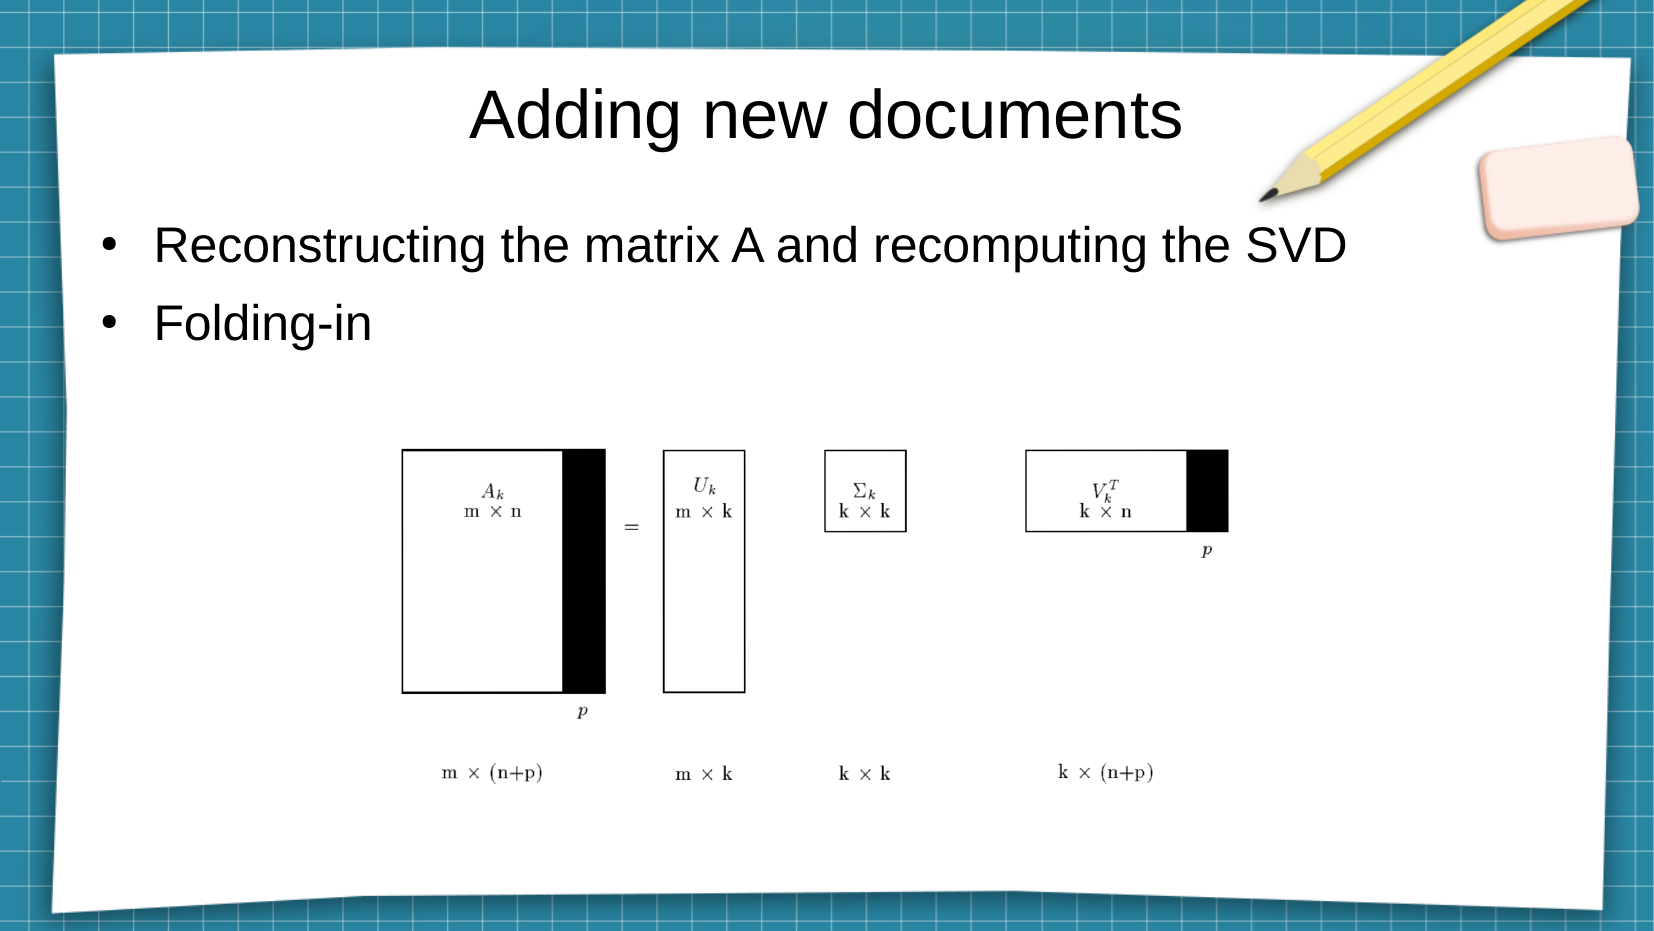

# Adding new documents
Reconstructing the matrix A and recomputing the SVD
Folding-in